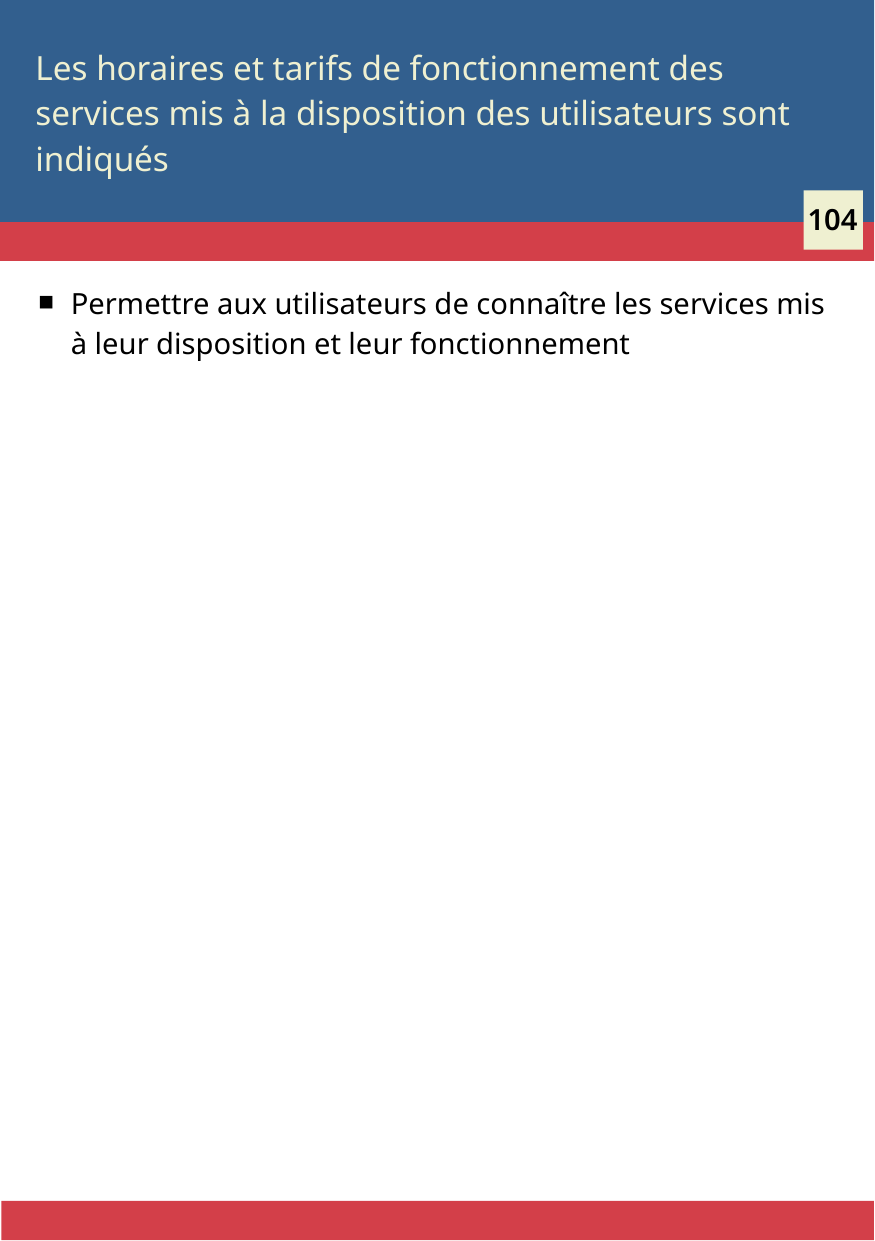

# Les horaires et tarifs de fonctionnement des services mis à la disposition des utilisateurs sont indiqués
104
Permettre aux utilisateurs de connaître les services mis à leur disposition et leur fonctionnement